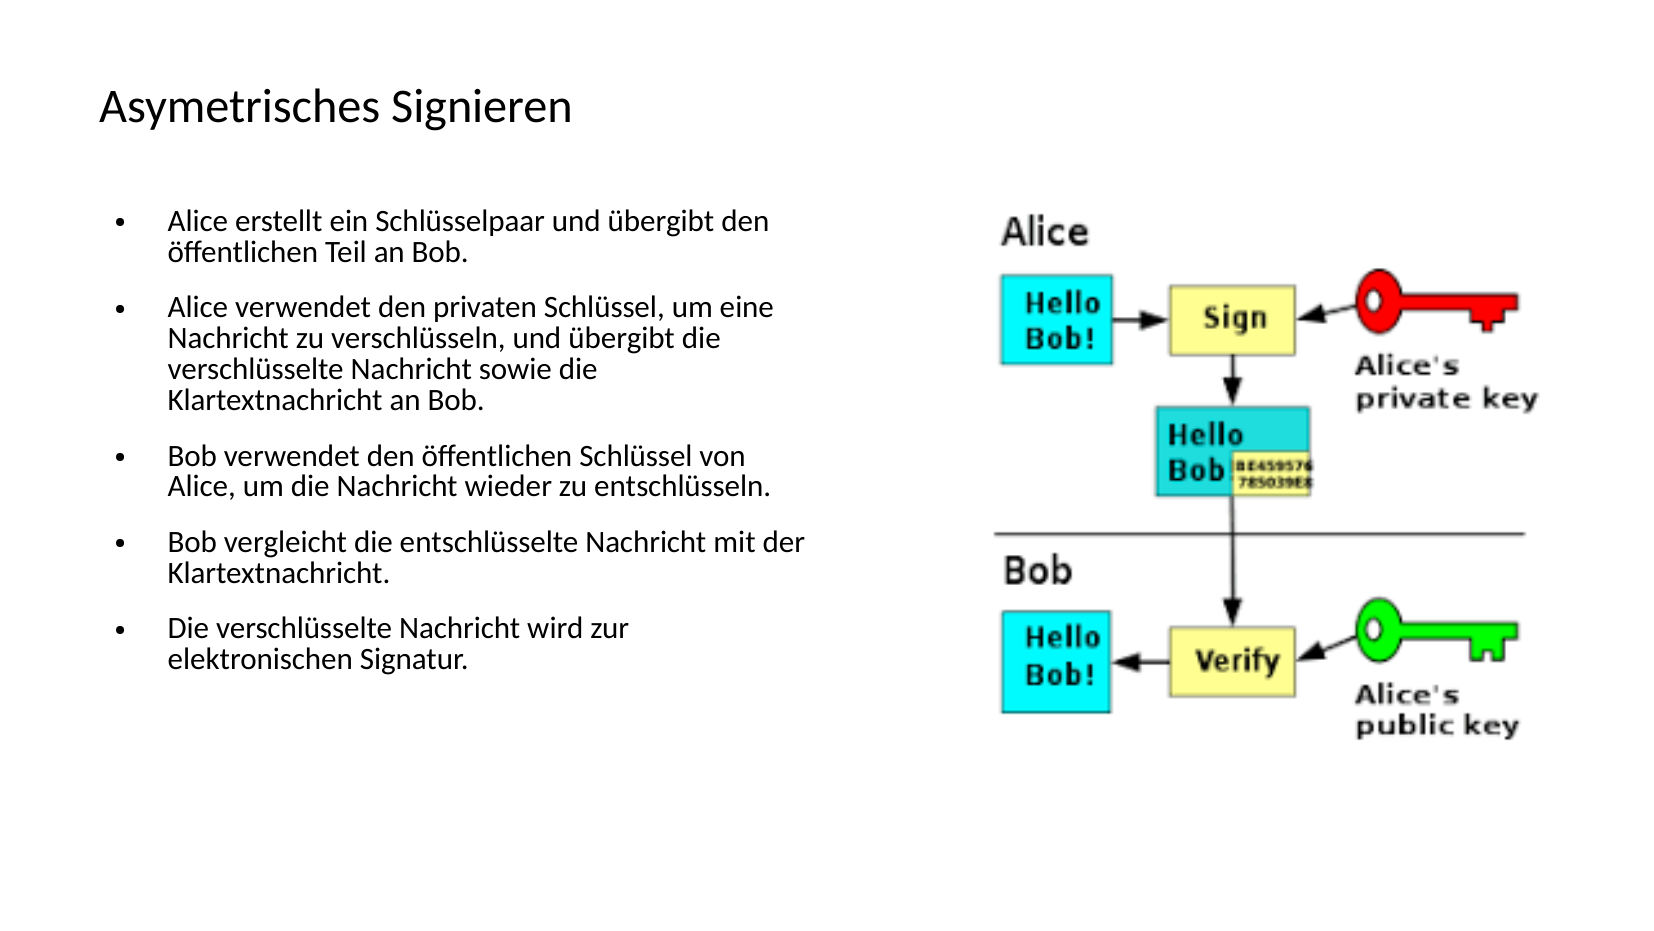

# Asymetrisches Signieren
Alice erstellt ein Schlüsselpaar und übergibt den öffentlichen Teil an Bob.
Alice verwendet den privaten Schlüssel, um eine Nachricht zu verschlüsseln, und übergibt die verschlüsselte Nachricht sowie die Klartextnachricht an Bob.
Bob verwendet den öffentlichen Schlüssel von Alice, um die Nachricht wieder zu entschlüsseln.
Bob vergleicht die entschlüsselte Nachricht mit der Klartextnachricht.
Die verschlüsselte Nachricht wird zur elektronischen Signatur.